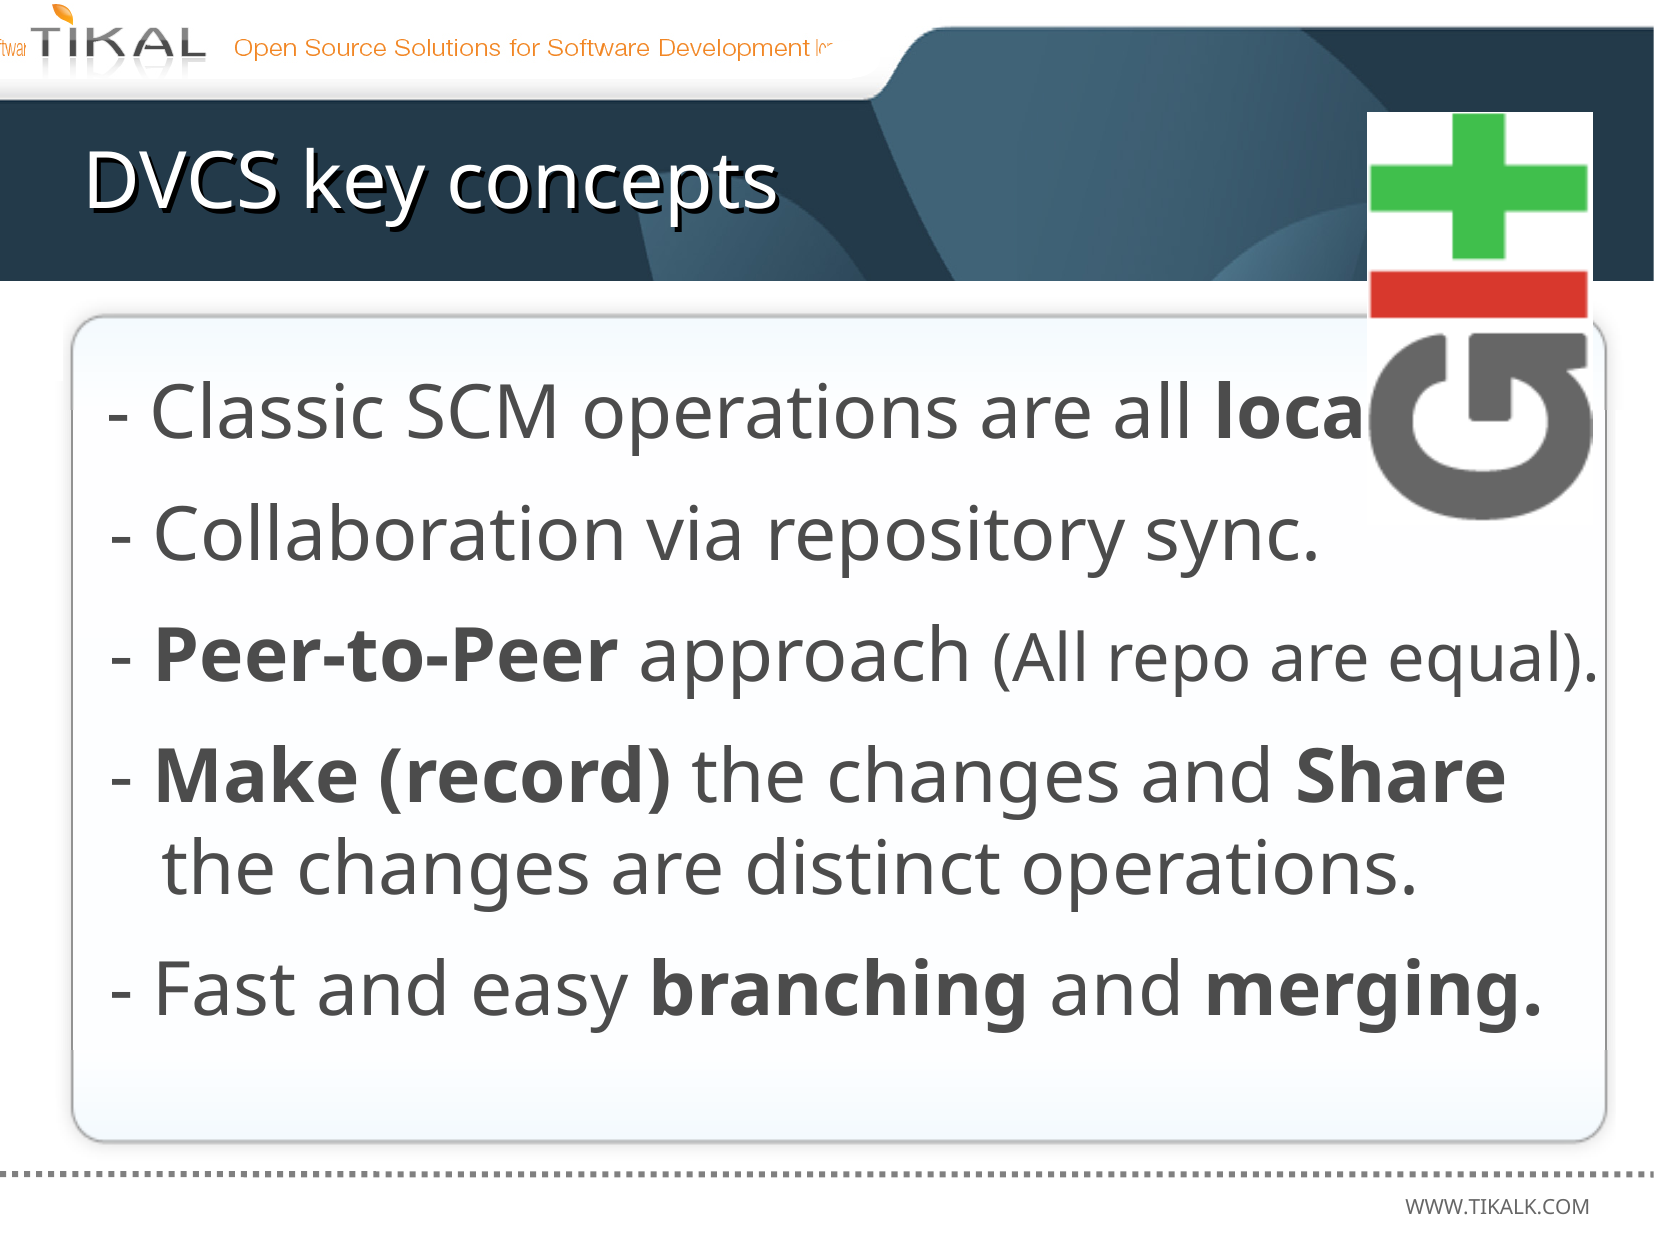

# DVCS key concepts
- Classic SCM operations are all local.
- Collaboration via repository sync.
- Peer-to-Peer approach (All repo are equal).
- Make (record) the changes and Share the changes are distinct operations.
- Fast and easy branching and merging.